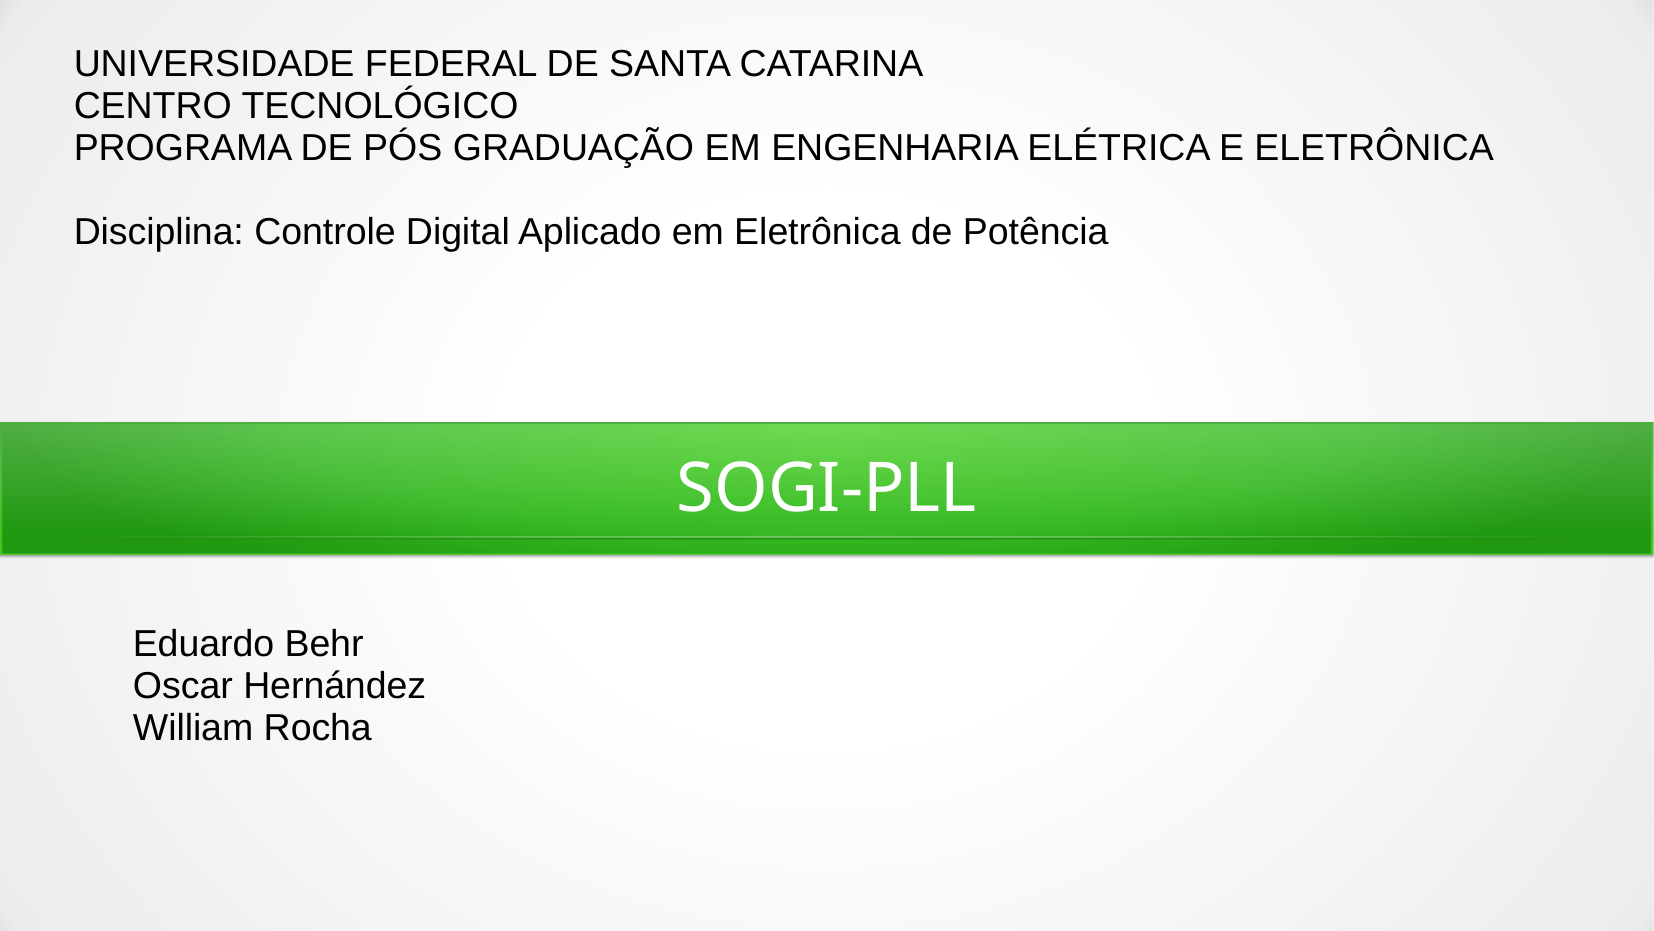

UNIVERSIDADE FEDERAL DE SANTA CATARINA
CENTRO TECNOLÓGICO
PROGRAMA DE PÓS GRADUAÇÃO EM ENGENHARIA ELÉTRICA E ELETRÔNICA
Disciplina: Controle Digital Aplicado em Eletrônica de Potência
# SOGI-PLL
Eduardo Behr
Oscar Hernández
William Rocha